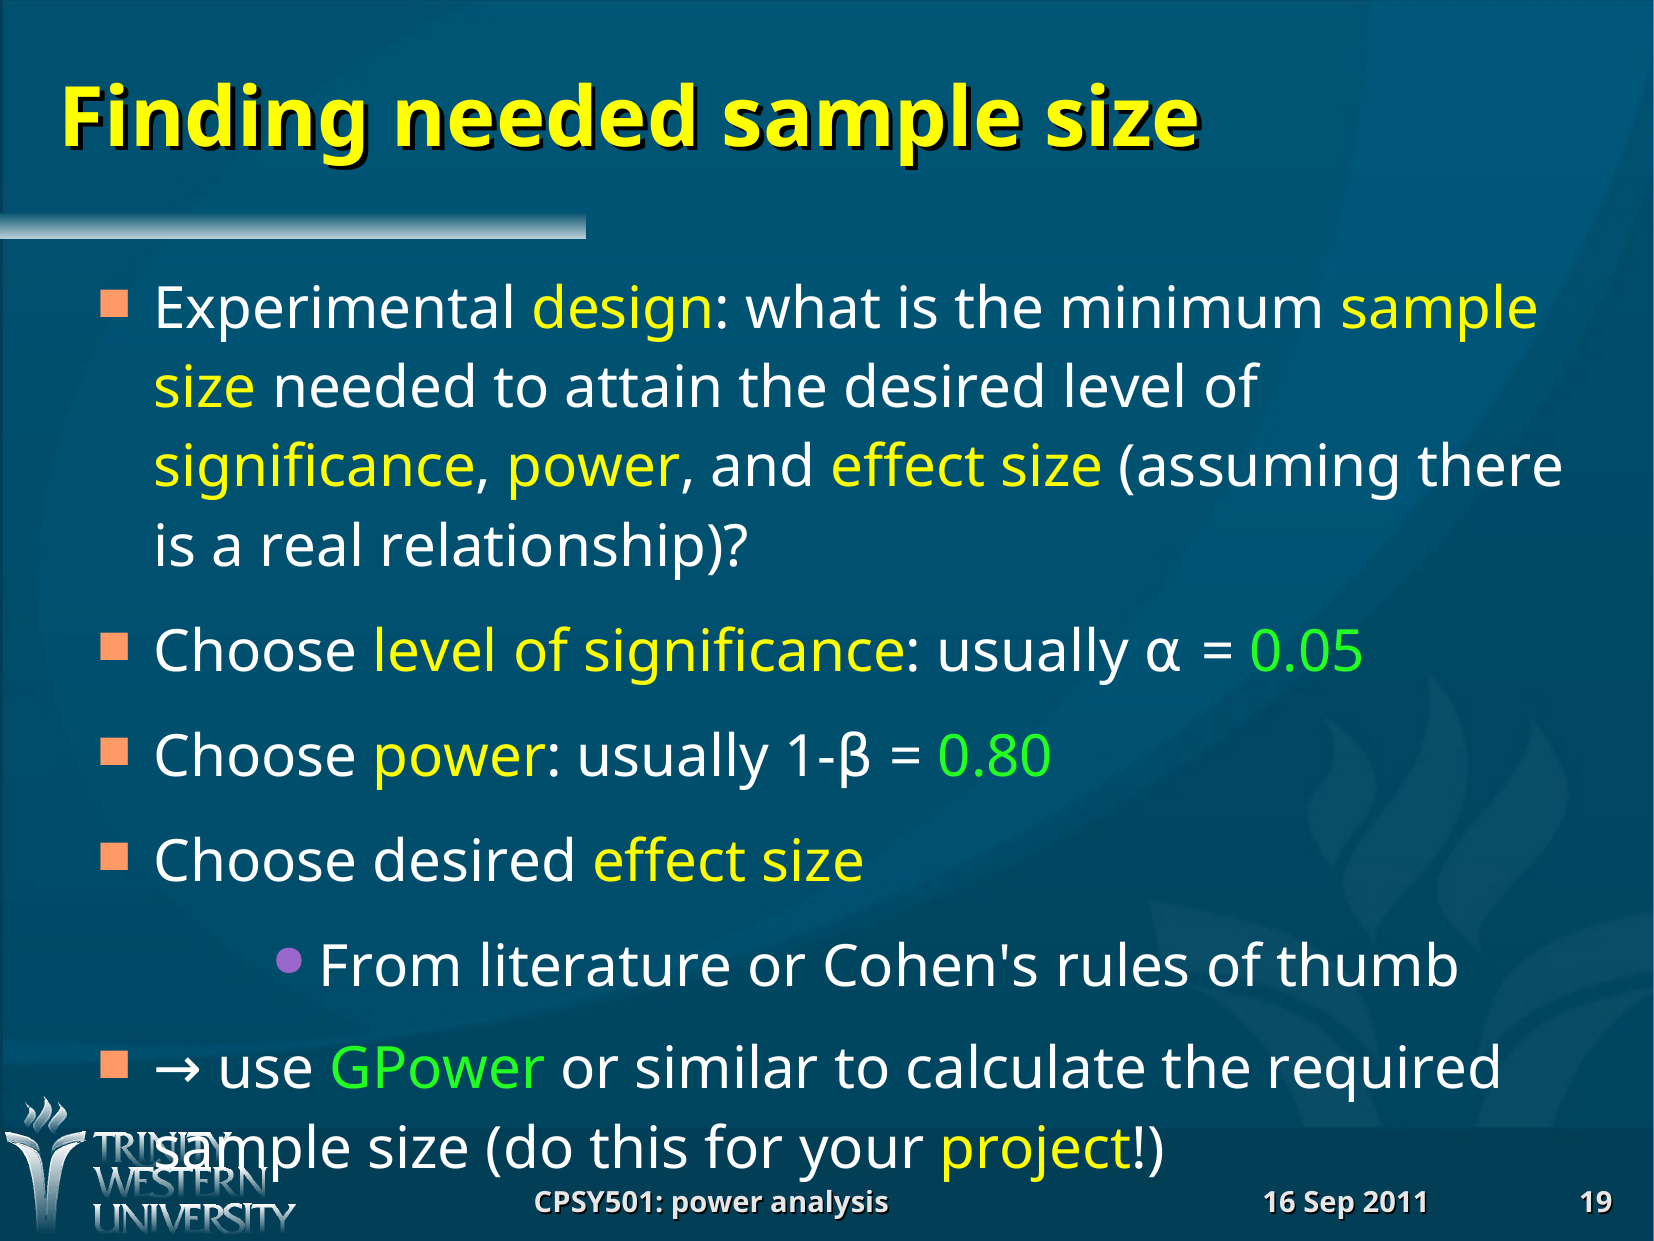

# Finding needed sample size
Experimental design: what is the minimum sample size needed to attain the desired level of significance, power, and effect size (assuming there is a real relationship)?
Choose level of significance: usually α = 0.05
Choose power: usually 1-β = 0.80
Choose desired effect size
From literature or Cohen's rules of thumb
→ use GPower or similar to calculate the required sample size (do this for your project!)
CPSY501: power analysis
16 Sep 2011
19